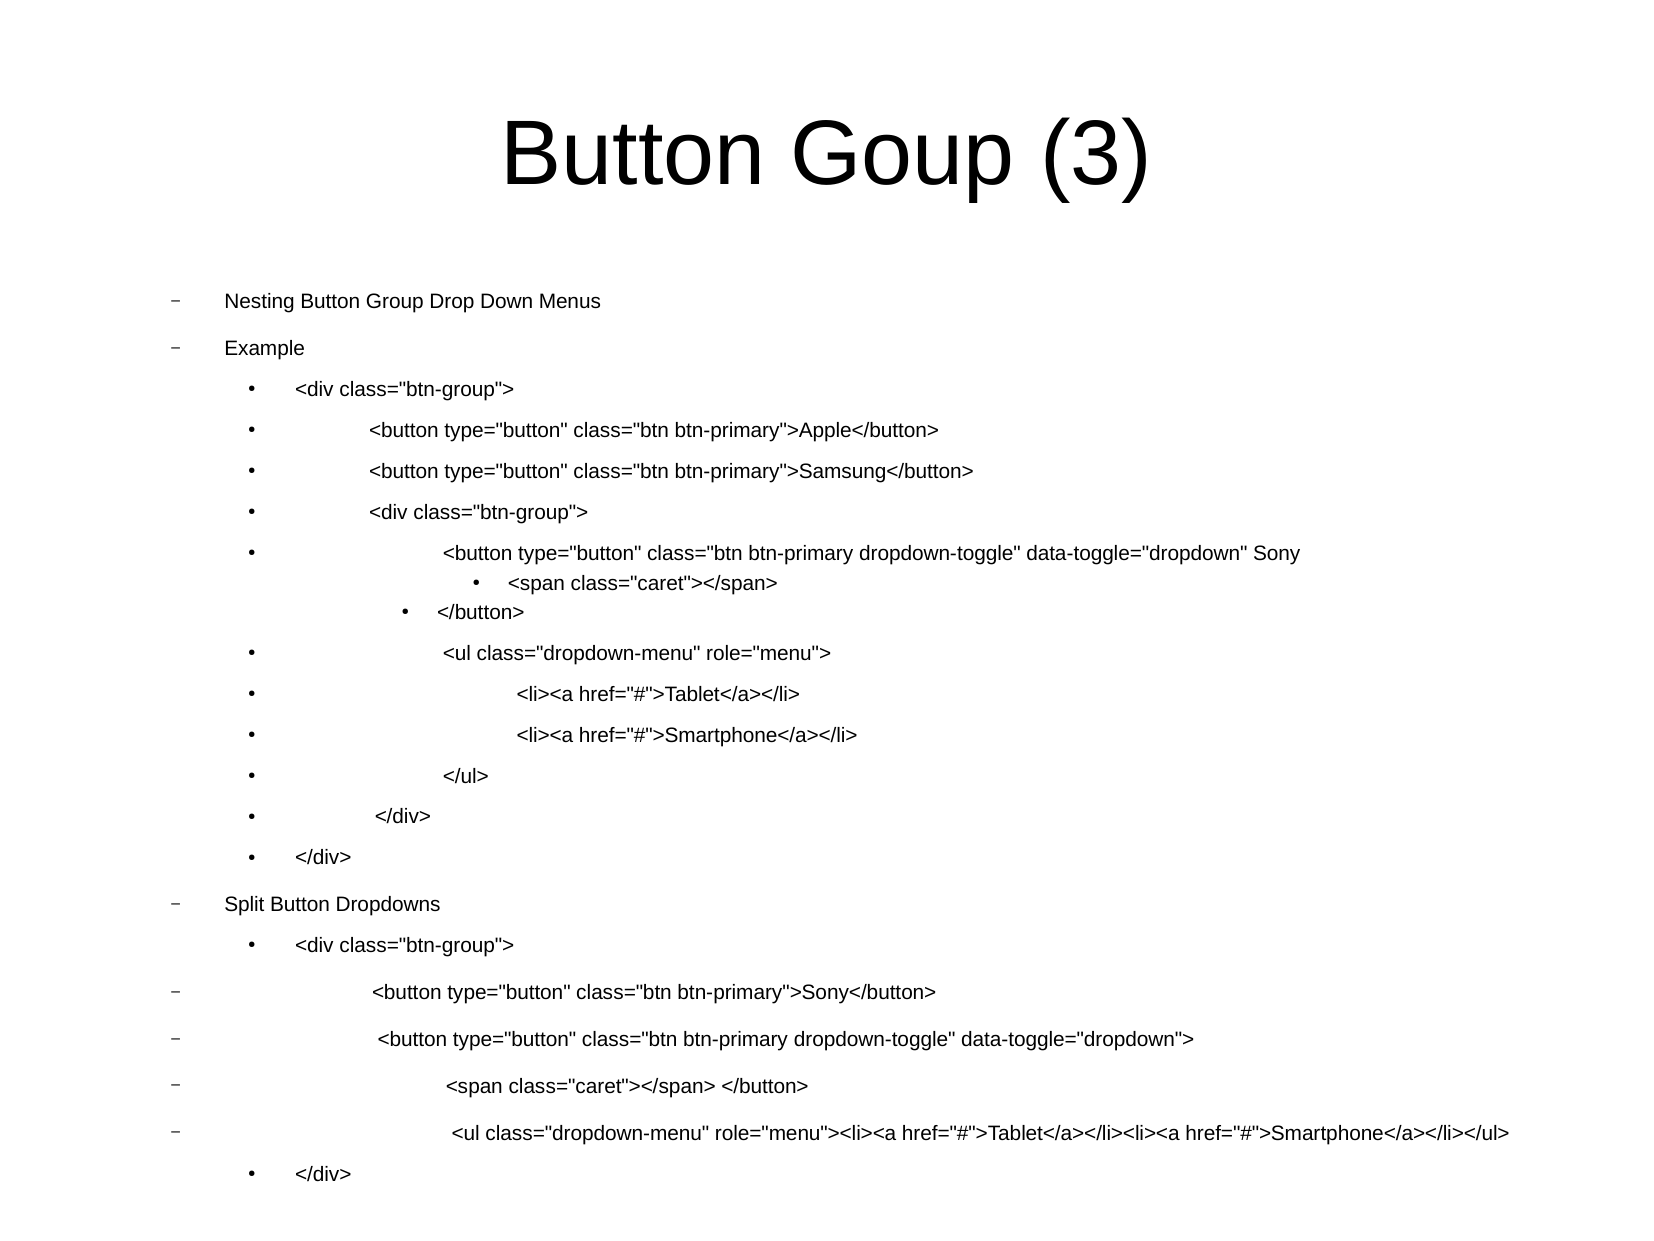

# Button Goup (3)
Nesting Button Group Drop Down Menus
Example
<div class="btn-group">
 	<button type="button" class="btn btn-primary">Apple</button>
 	<button type="button" class="btn btn-primary">Samsung</button>
 	<div class="btn-group">
 		<button type="button" class="btn btn-primary dropdown-toggle" data-toggle="dropdown" Sony
<span class="caret"></span>
</button>
 		<ul class="dropdown-menu" role="menu">
 			<li><a href="#">Tablet</a></li>
 			<li><a href="#">Smartphone</a></li>
 		</ul>
 	 </div>
</div>
Split Button Dropdowns
<div class="btn-group">
 		<button type="button" class="btn btn-primary">Sony</button>
 		 <button type="button" class="btn btn-primary dropdown-toggle" data-toggle="dropdown">
 			<span class="caret"></span> </button>
 			 <ul class="dropdown-menu" role="menu"><li><a href="#">Tablet</a></li><li><a href="#">Smartphone</a></li></ul>
</div>